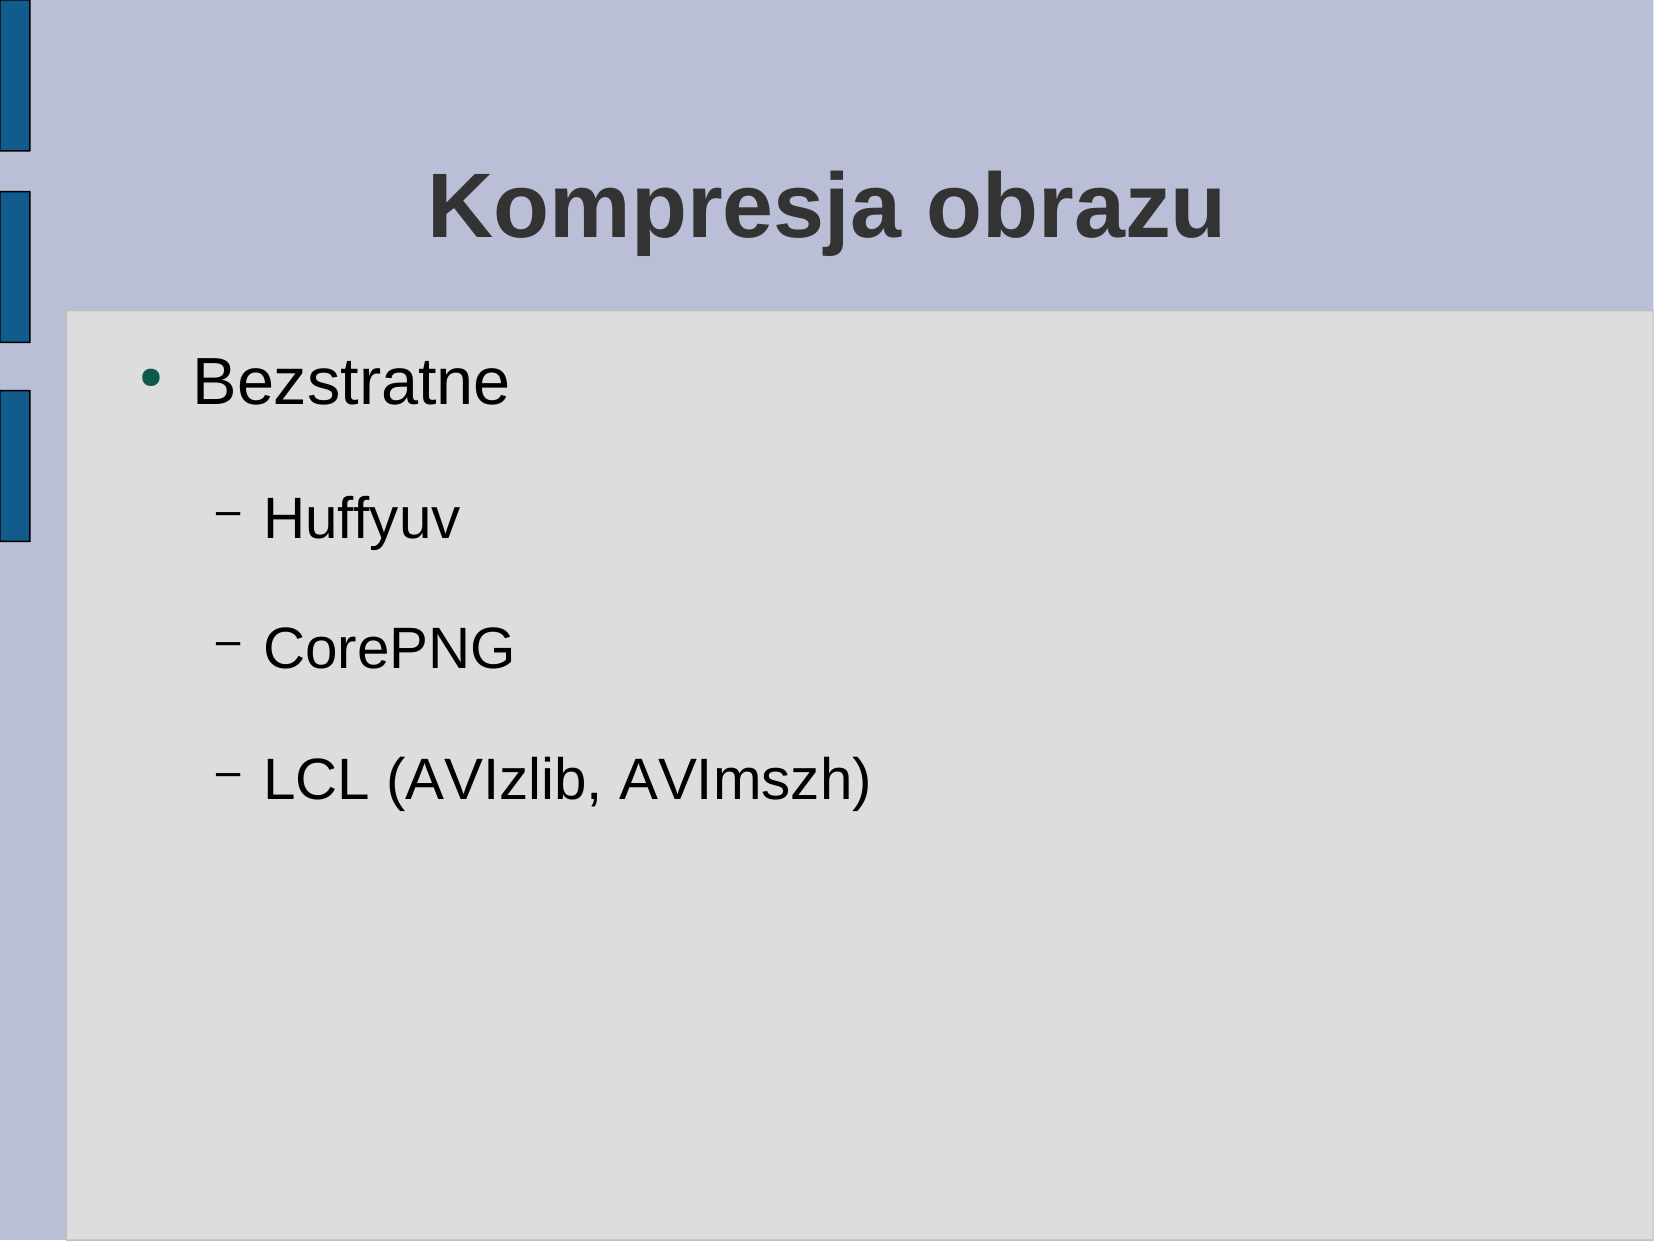

# Kompresja obrazu
Bezstratne
Huffyuv
CorePNG
LCL (AVIzlib, AVImszh)